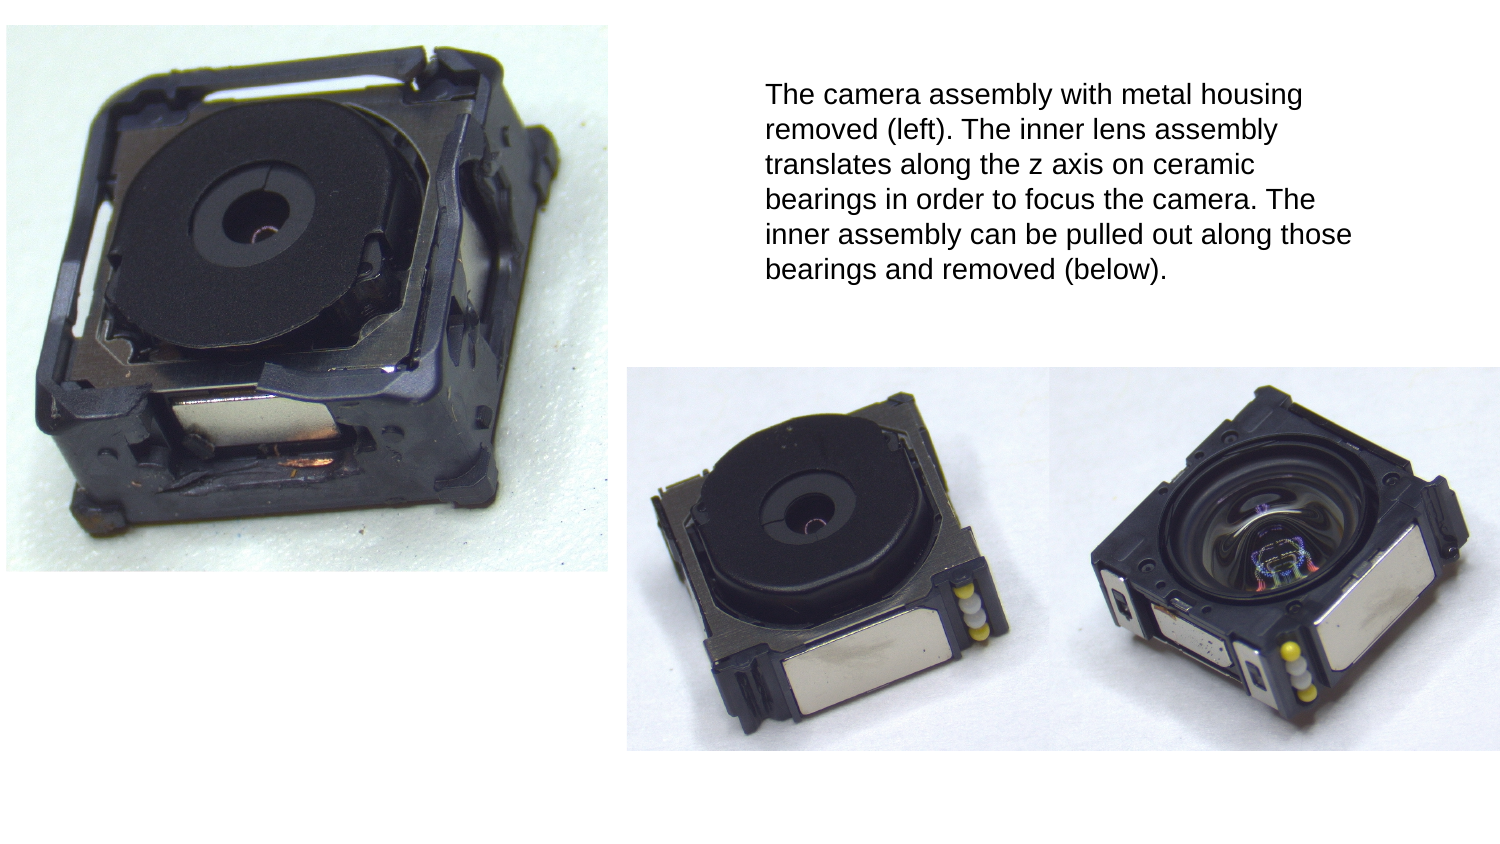

The camera assembly with metal housing removed (left). The inner lens assembly translates along the z axis on ceramic bearings in order to focus the camera. The inner assembly can be pulled out along those bearings and removed (below).